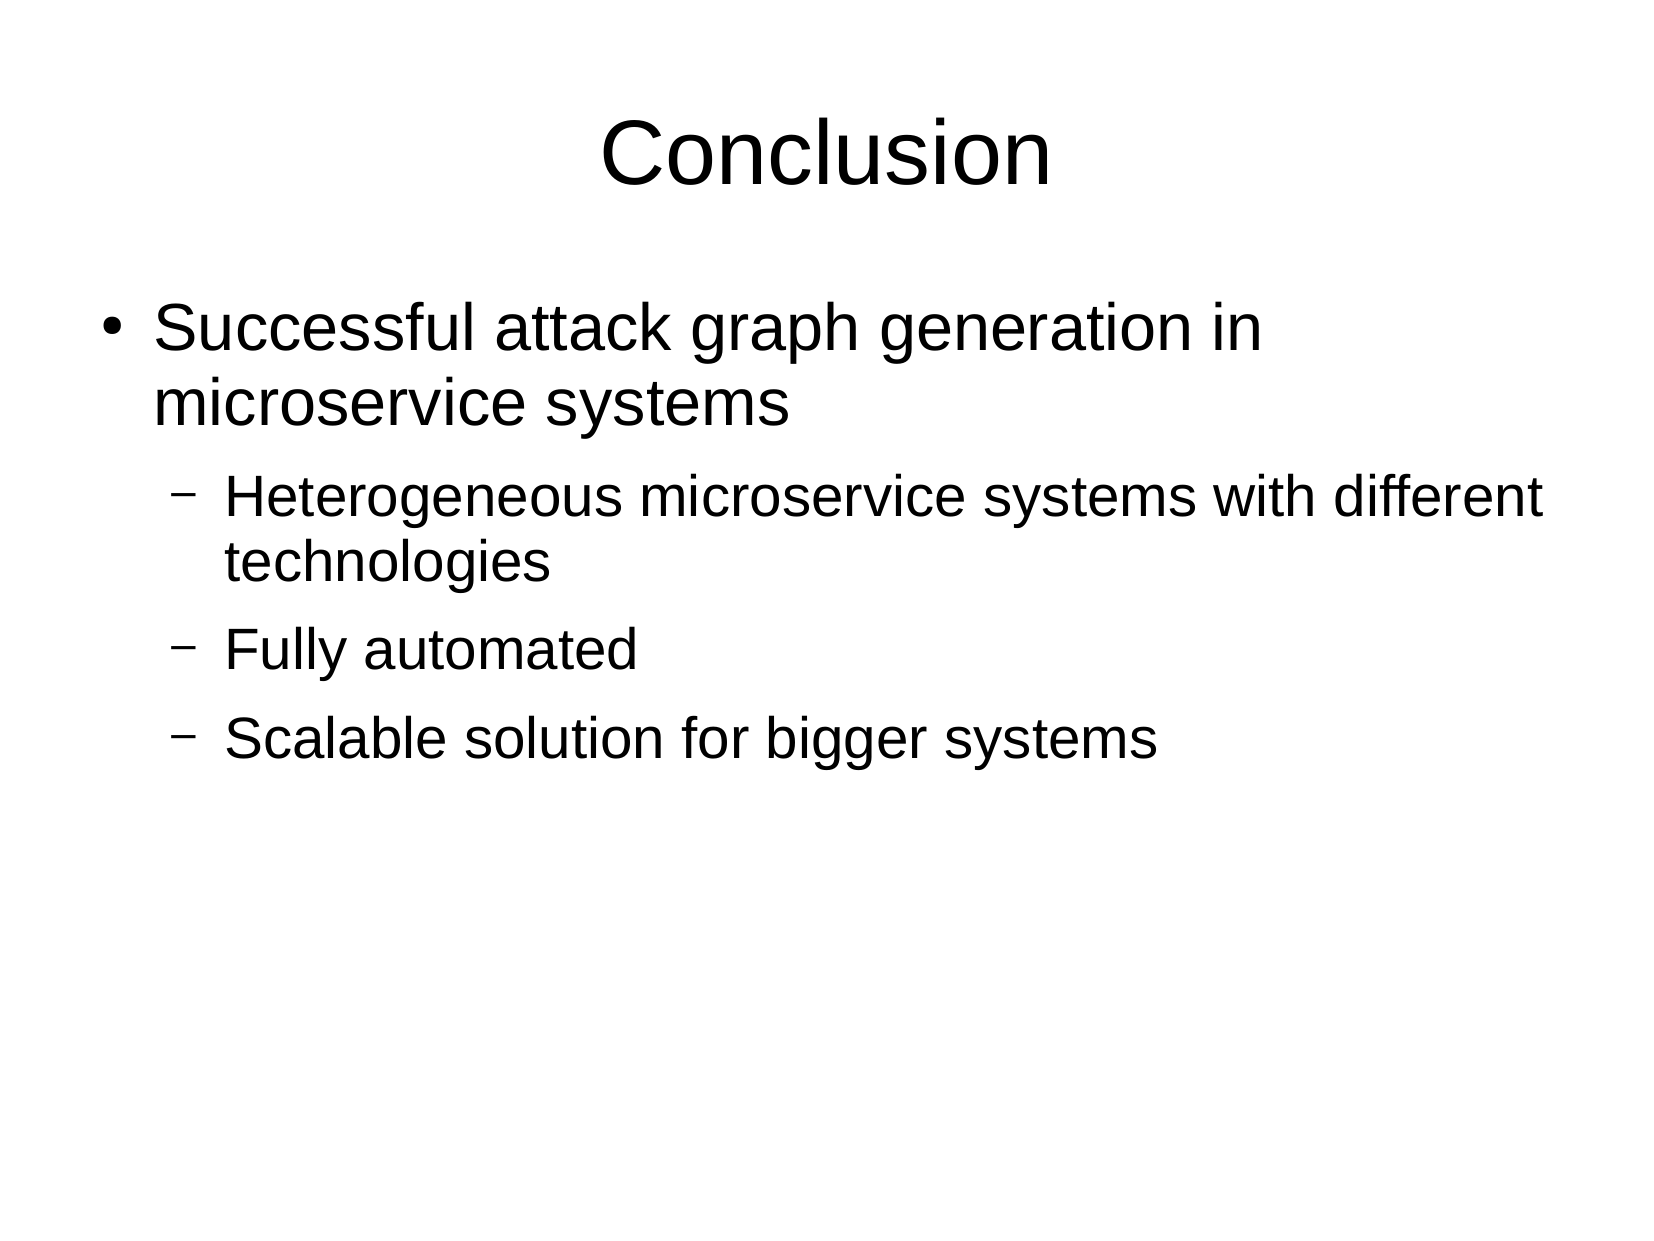

# Conclusion
Successful attack graph generation in microservice systems
Heterogeneous microservice systems with different technologies
Fully automated
Scalable solution for bigger systems